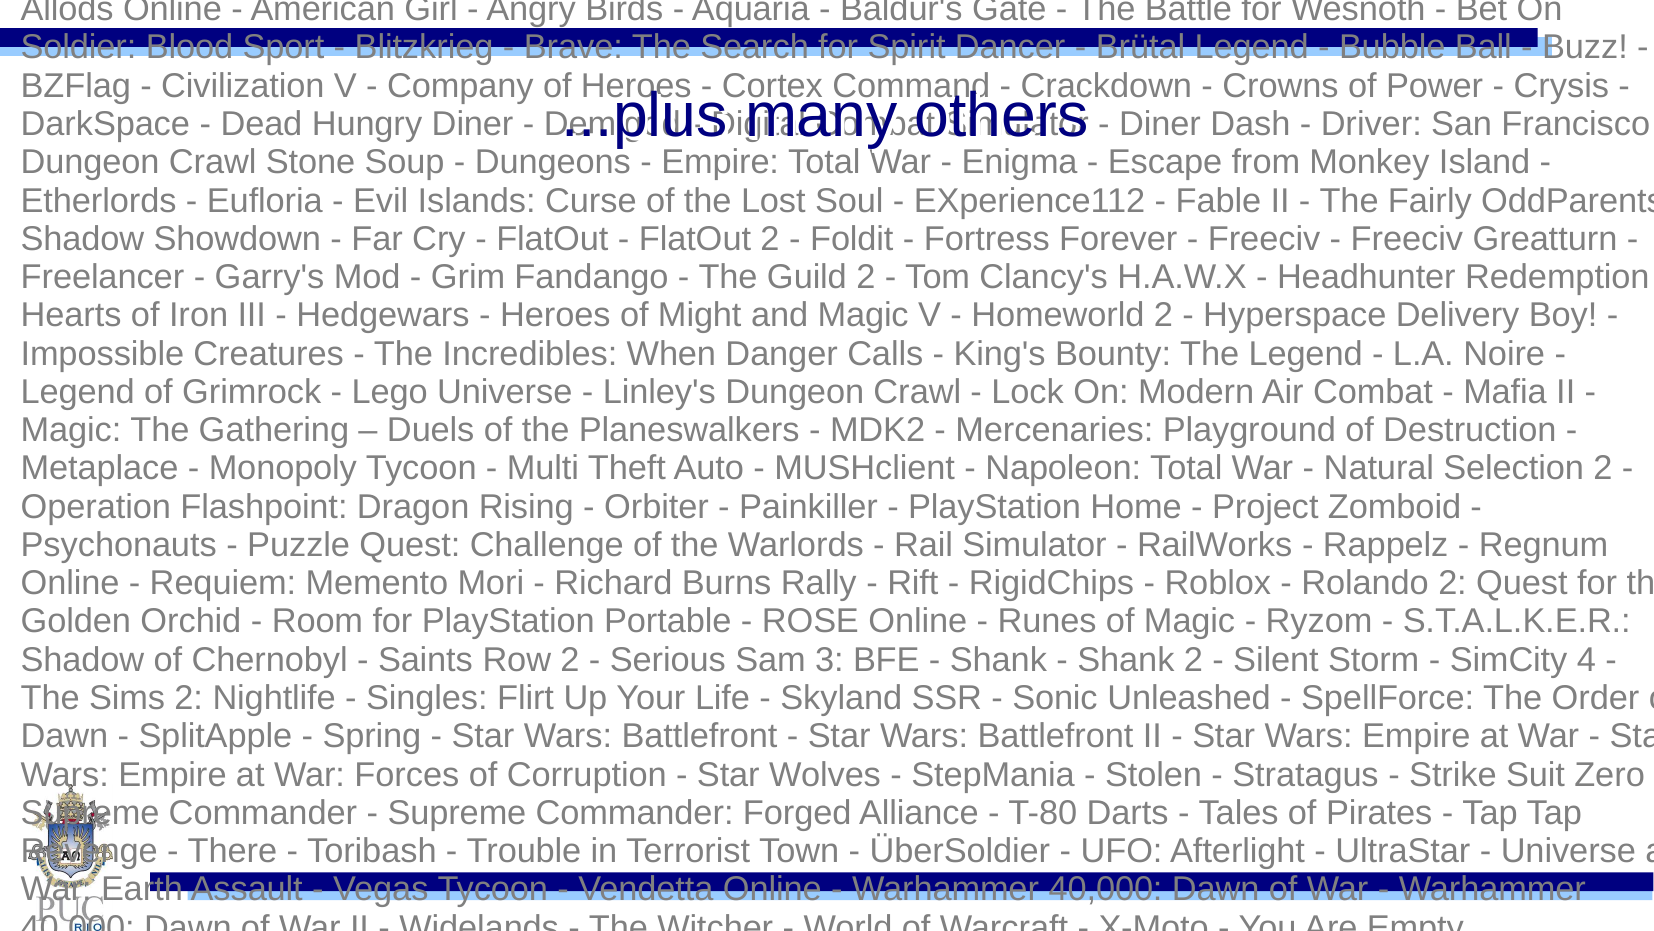

Allods Online - American Girl - Angry Birds - Aquaria - Baldur's Gate - The Battle for Wesnoth - Bet On Soldier: Blood Sport - Blitzkrieg - Brave: The Search for Spirit Dancer - Brütal Legend - Bubble Ball - Buzz! - BZFlag - Civilization V - Company of Heroes - Cortex Command - Crackdown - Crowns of Power - Crysis - DarkSpace - Dead Hungry Diner - Demigod - Digital Combat Simulator - Diner Dash - Driver: San Francisco - Dungeon Crawl Stone Soup - Dungeons - Empire: Total War - Enigma - Escape from Monkey Island - Etherlords - Eufloria - Evil Islands: Curse of the Lost Soul - EXperience112 - Fable II - The Fairly OddParents: Shadow Showdown - Far Cry - FlatOut - FlatOut 2 - Foldit - Fortress Forever - Freeciv - Freeciv Greatturn - Freelancer - Garry's Mod - Grim Fandango - The Guild 2 - Tom Clancy's H.A.W.X - Headhunter Redemption - Hearts of Iron III - Hedgewars - Heroes of Might and Magic V - Homeworld 2 - Hyperspace Delivery Boy! - Impossible Creatures - The Incredibles: When Danger Calls - King's Bounty: The Legend - L.A. Noire - Legend of Grimrock - Lego Universe - Linley's Dungeon Crawl - Lock On: Modern Air Combat - Mafia II - Magic: The Gathering – Duels of the Planeswalkers - MDK2 - Mercenaries: Playground of Destruction - Metaplace - Monopoly Tycoon - Multi Theft Auto - MUSHclient - Napoleon: Total War - Natural Selection 2 - Operation Flashpoint: Dragon Rising - Orbiter - Painkiller - PlayStation Home - Project Zomboid - Psychonauts - Puzzle Quest: Challenge of the Warlords - Rail Simulator - RailWorks - Rappelz - Regnum Online - Requiem: Memento Mori - Richard Burns Rally - Rift - RigidChips - Roblox - Rolando 2: Quest for the Golden Orchid - Room for PlayStation Portable - ROSE Online - Runes of Magic - Ryzom - S.T.A.L.K.E.R.: Shadow of Chernobyl - Saints Row 2 - Serious Sam 3: BFE - Shank - Shank 2 - Silent Storm - SimCity 4 - The Sims 2: Nightlife - Singles: Flirt Up Your Life - Skyland SSR - Sonic Unleashed - SpellForce: The Order of Dawn - SplitApple - Spring - Star Wars: Battlefront - Star Wars: Battlefront II - Star Wars: Empire at War - Star Wars: Empire at War: Forces of Corruption - Star Wolves - StepMania - Stolen - Stratagus - Strike Suit Zero - Supreme Commander - Supreme Commander: Forged Alliance - T-80 Darts - Tales of Pirates - Tap Tap Revenge - There - Toribash - Trouble in Terrorist Town - ÜberSoldier - UFO: Afterlight - UltraStar - Universe at War: Earth Assault - Vegas Tycoon - Vendetta Online - Warhammer 40,000: Dawn of War - Warhammer 40,000: Dawn of War II - Widelands - The Witcher - World of Warcraft - X-Moto - You Are Empty
# ...plus many others